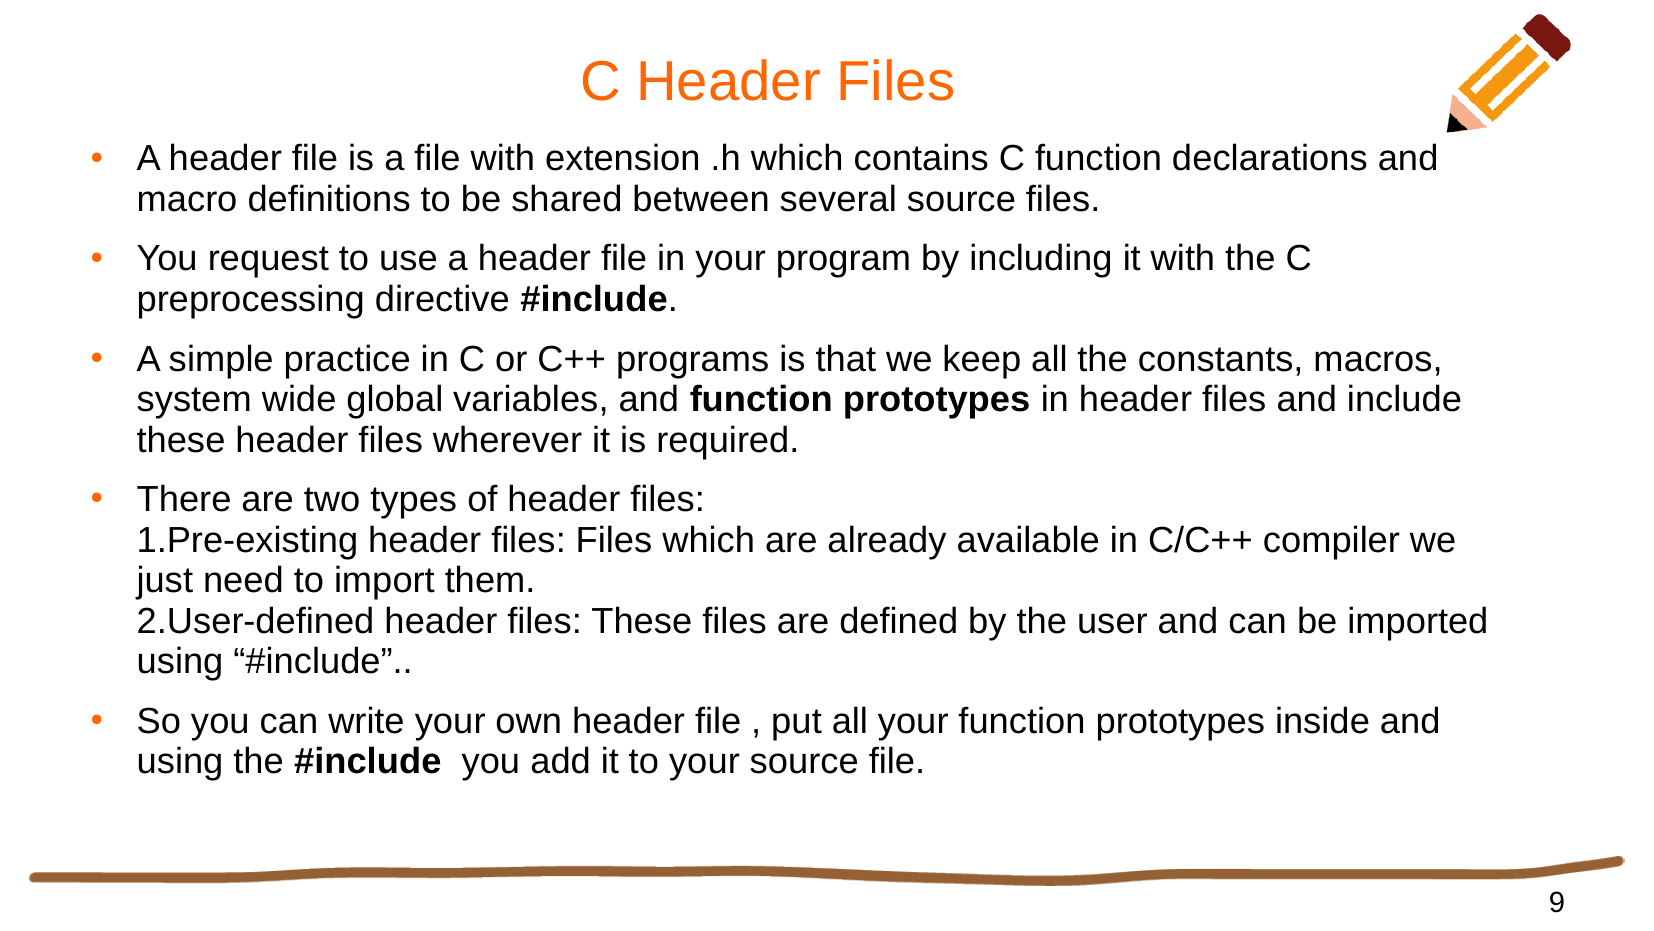

# C Header Files
A header file is a file with extension .h which contains C function declarations and macro definitions to be shared between several source files.
You request to use a header file in your program by including it with the C preprocessing directive #include.
A simple practice in C or C++ programs is that we keep all the constants, macros, system wide global variables, and function prototypes in header files and include these header files wherever it is required.
There are two types of header files:
1.Pre-existing header files: Files which are already available in C/C++ compiler we just need to import them.
2.User-defined header files: These files are defined by the user and can be imported using “#include”..
So you can write your own header file , put all your function prototypes inside and using the #include you add it to your source file.
9